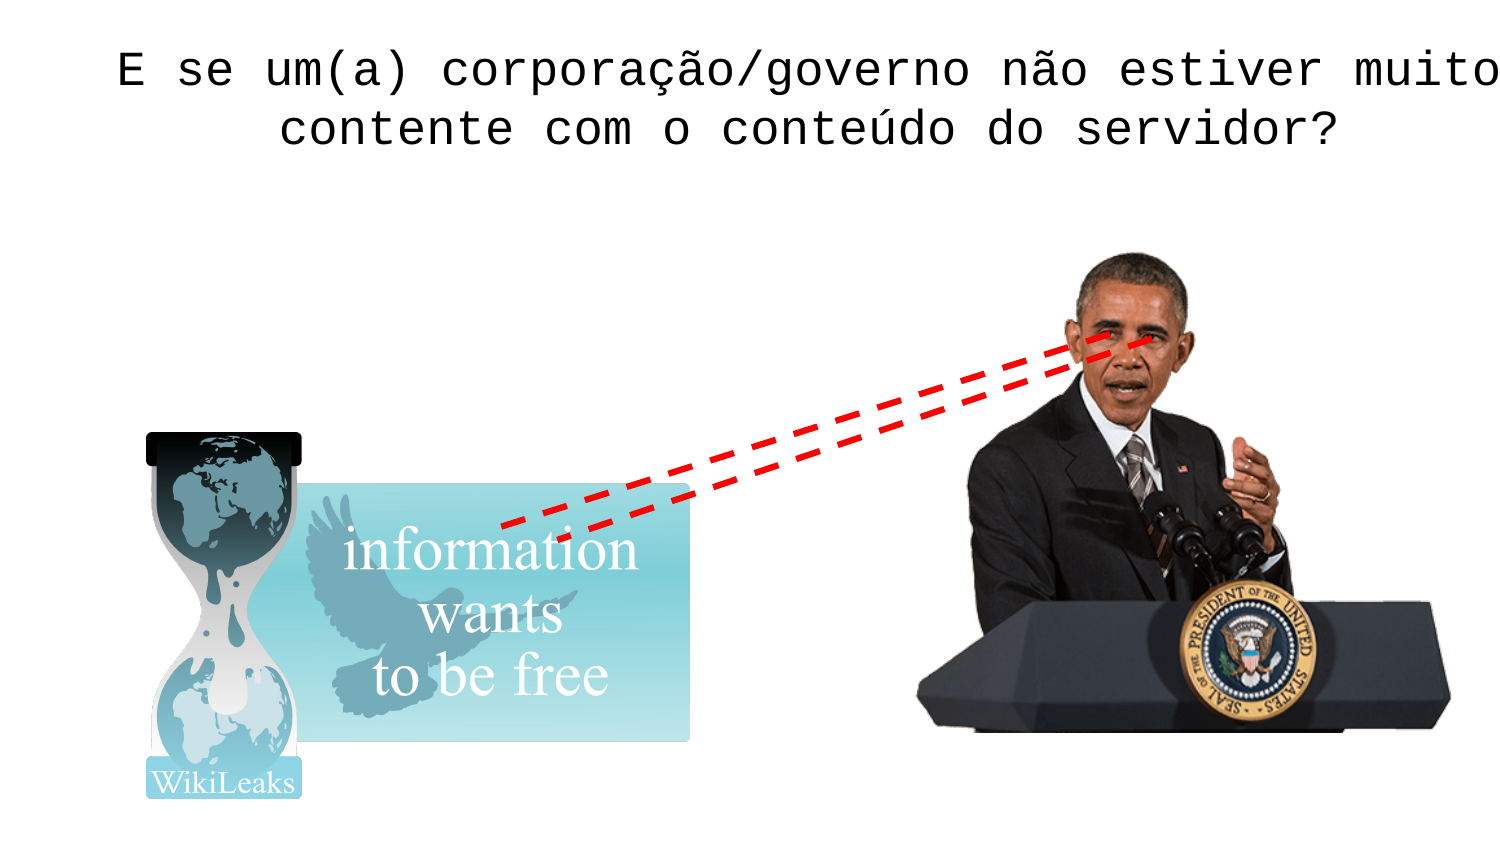

# E se um(a) corporação/governo não estiver muito contente com o conteúdo do servidor?